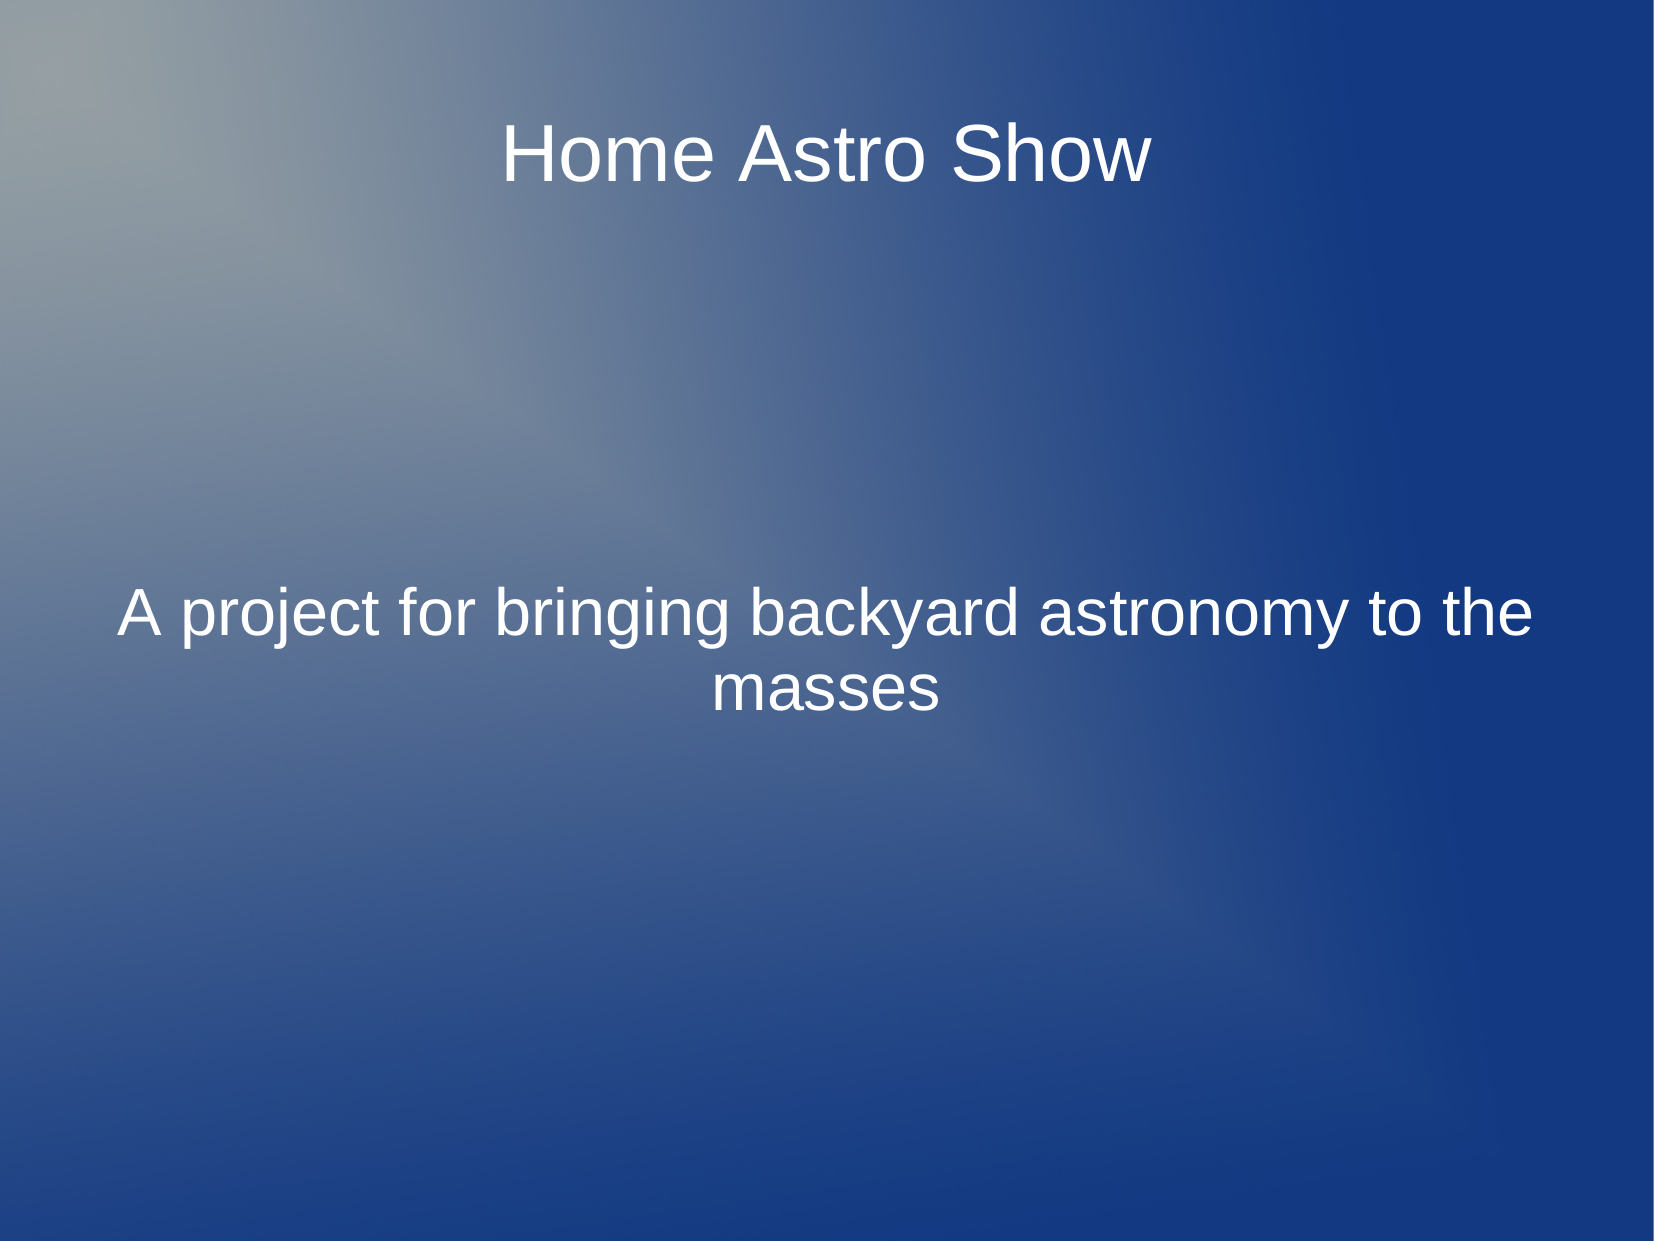

# Home Astro Show
A project for bringing backyard astronomy to the masses